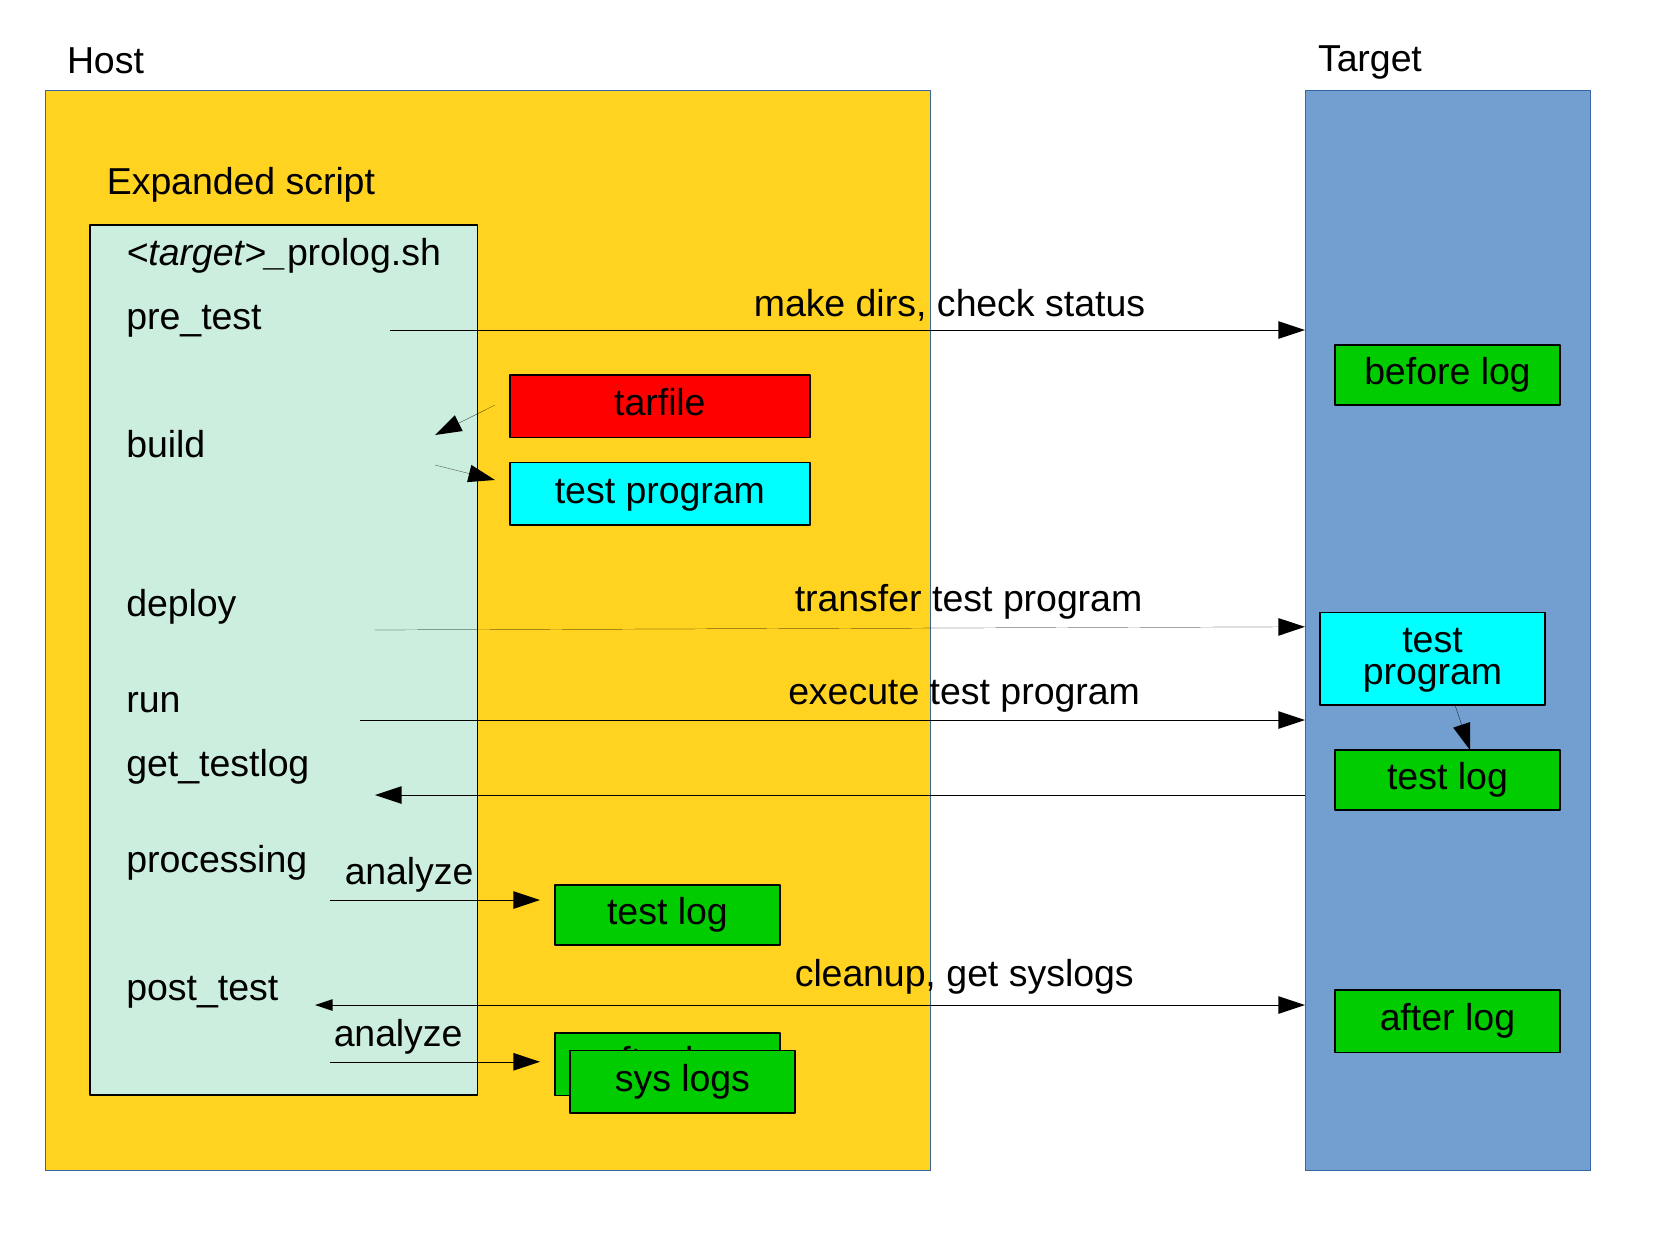

Target
Host
Expanded script
<target>_prolog.sh
pre_test
build
deploy
run
get_testlog
processing
post_test
make dirs, check status
before log
tarfile
test program
transfer test program
test program
execute test program
test log
analyze
test log
cleanup, get syslogs
after log
analyze
after log
sys logs